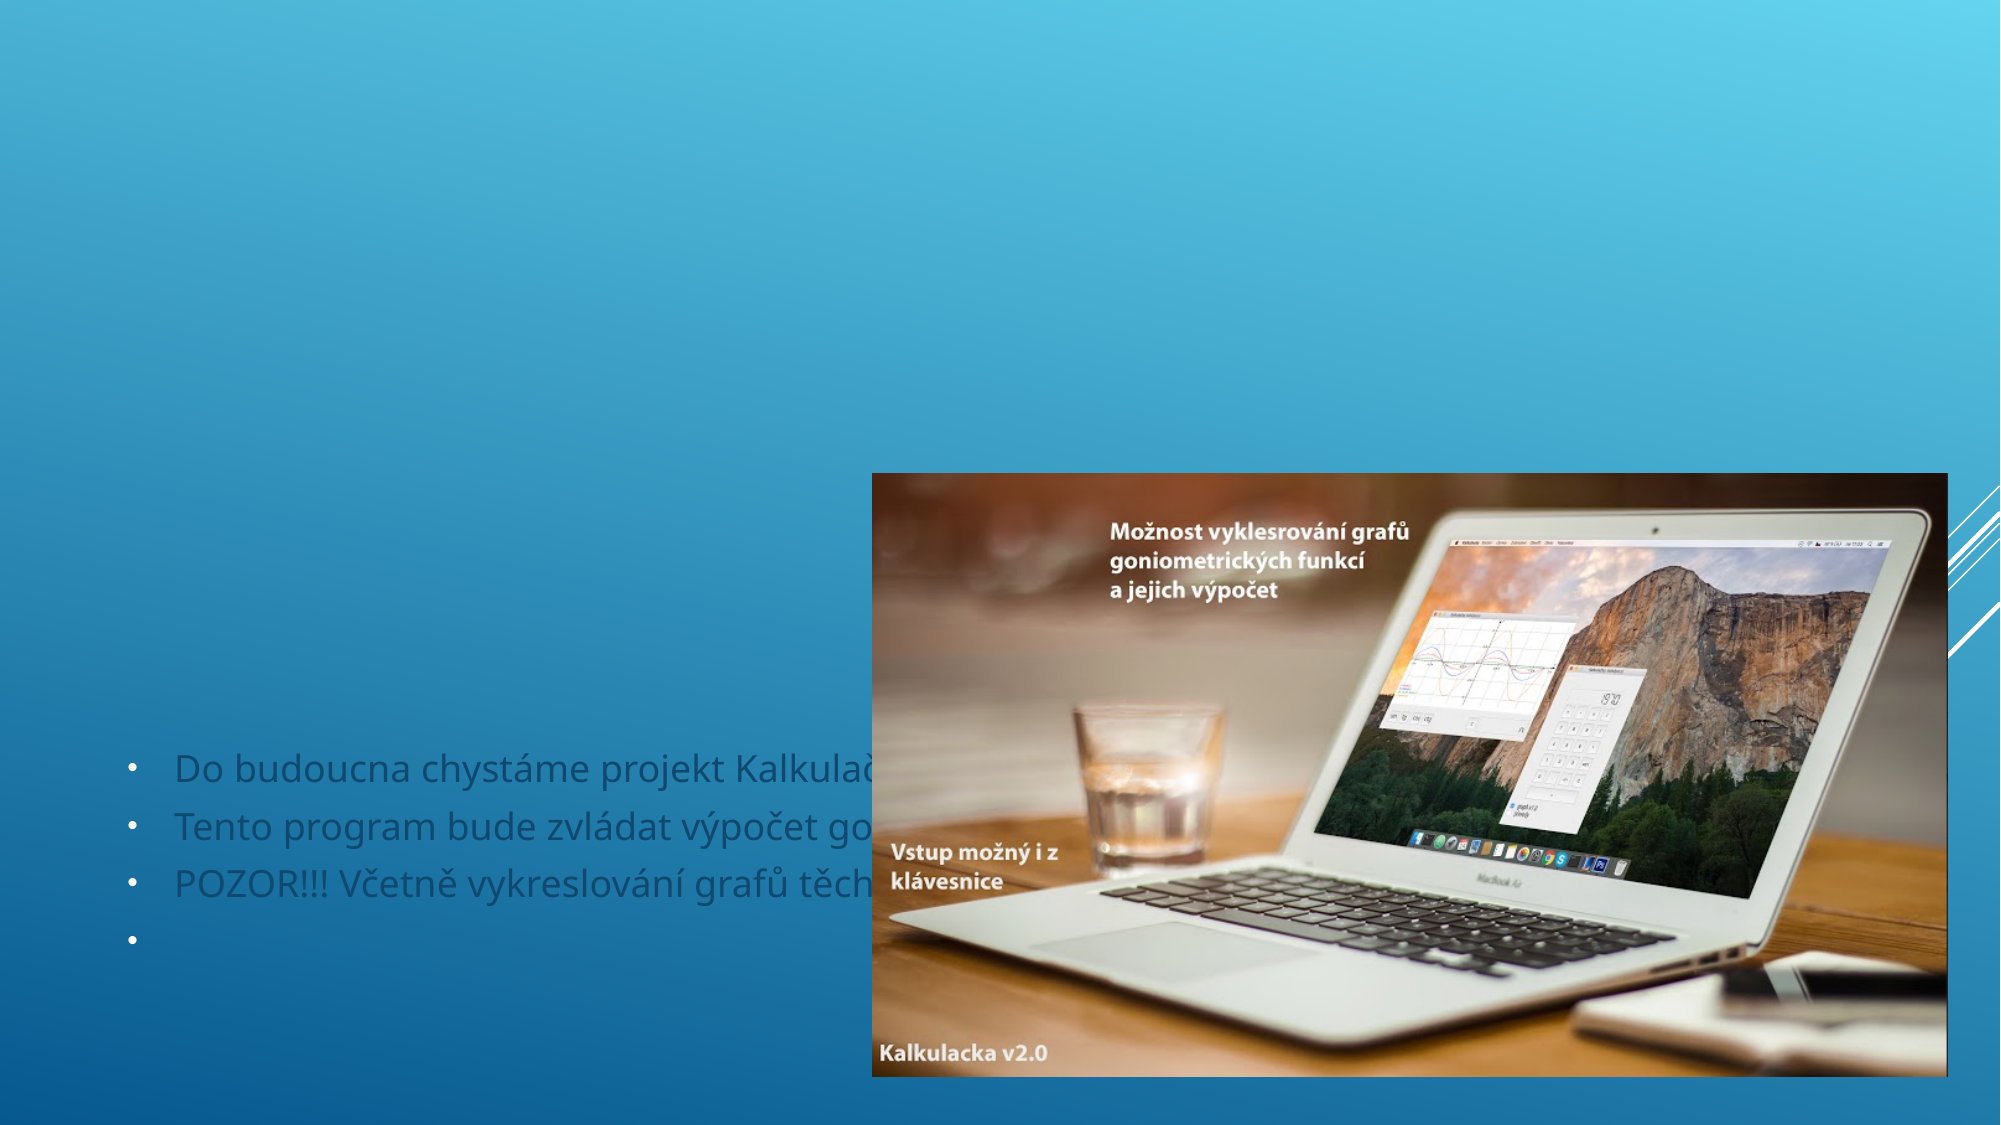

# Do budoucna chystáme projekt Kalkulačka v2.0.
Tento program bude zvládat výpočet goniometrických funkcí
POZOR!!! Včetně vykreslování grafů těchto funkcí